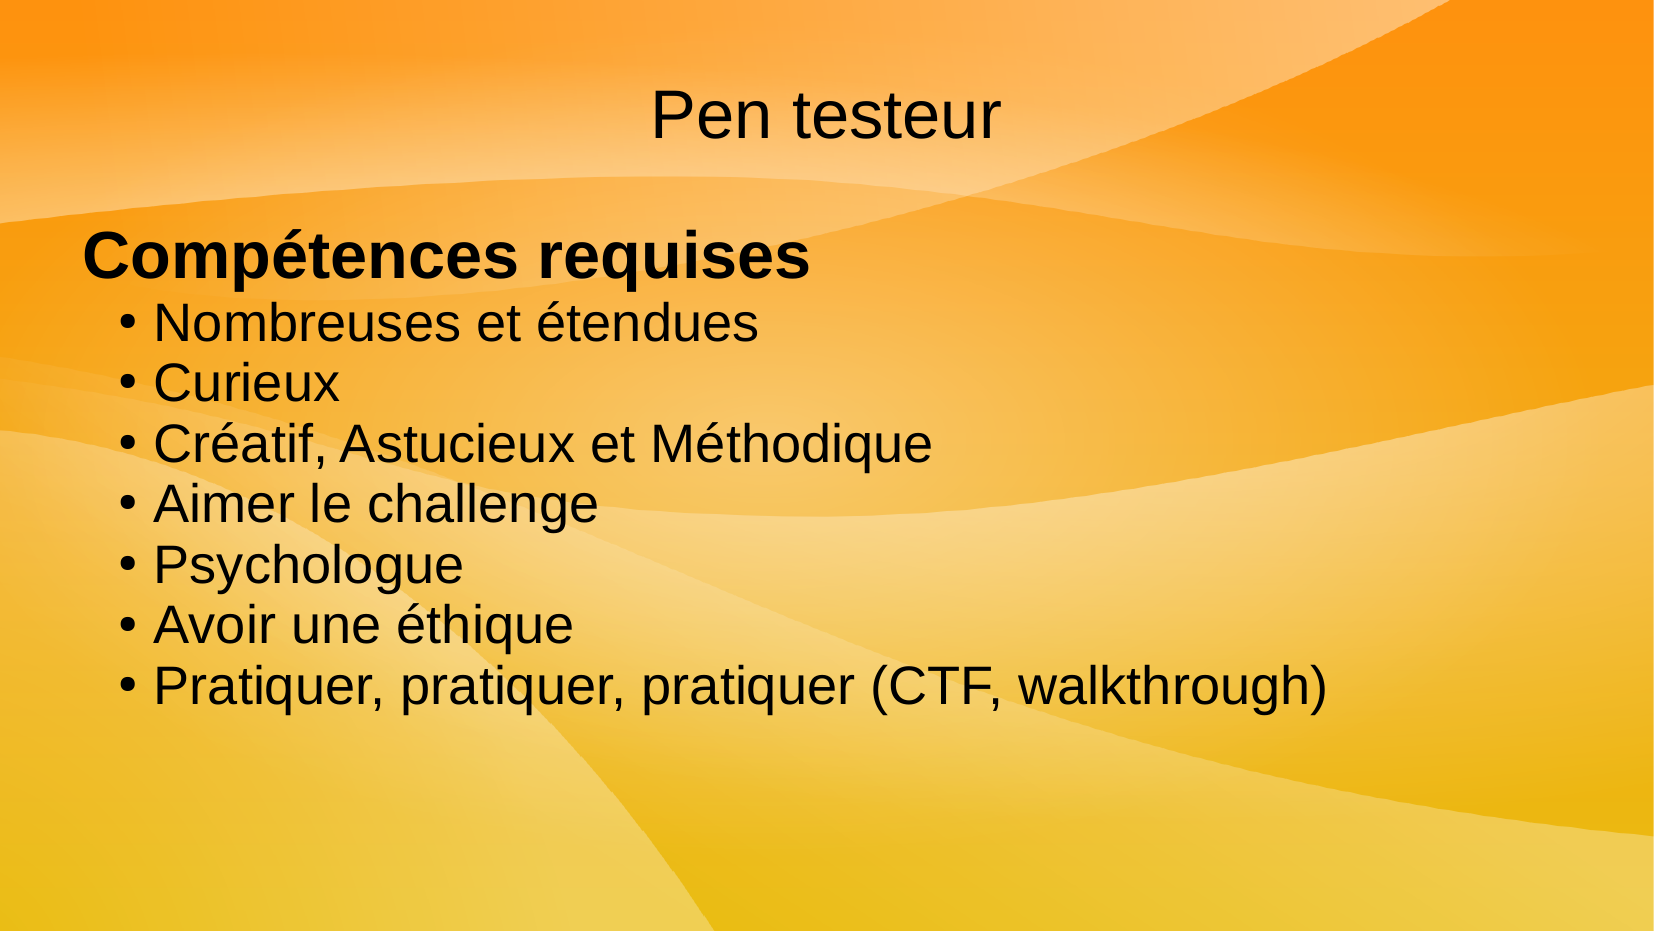

# Pen testeur
Compétences requises
Nombreuses et étendues
Curieux
Créatif, Astucieux et Méthodique
Aimer le challenge
Psychologue
Avoir une éthique
Pratiquer, pratiquer, pratiquer (CTF, walkthrough)